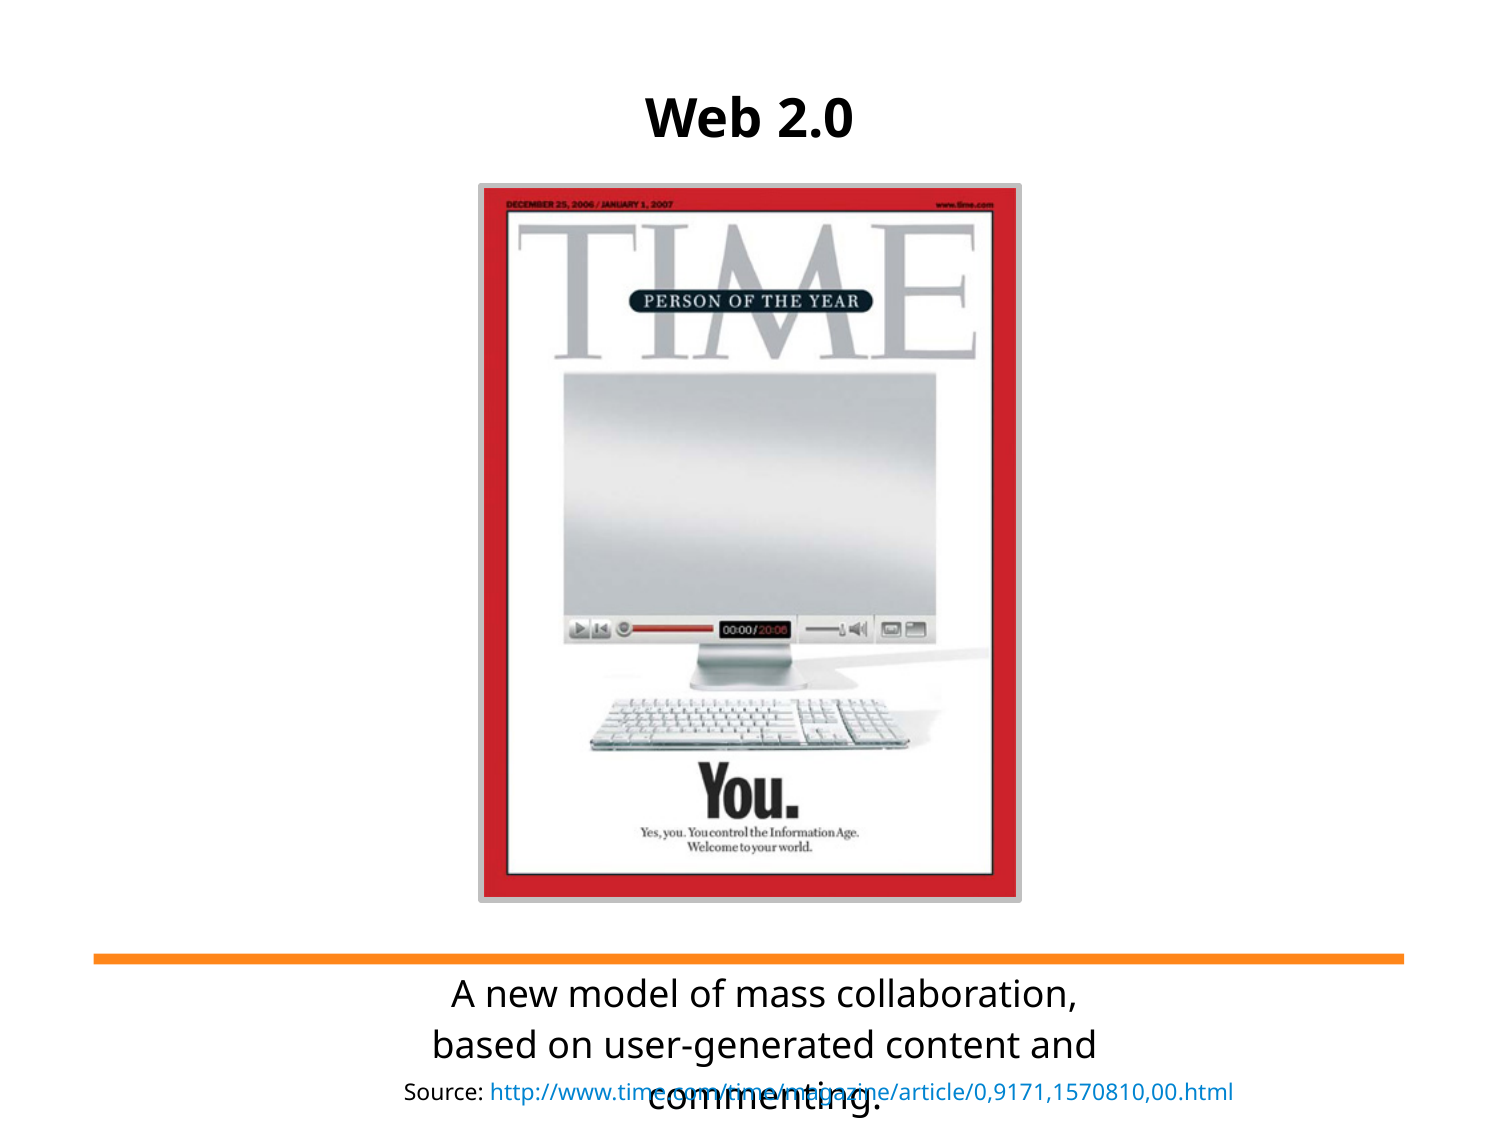

# Web 2.0
A new model of mass collaboration, based on user-generated content and commenting.
Source: http://www.time.com/time/magazine/article/0,9171,1570810,00.html